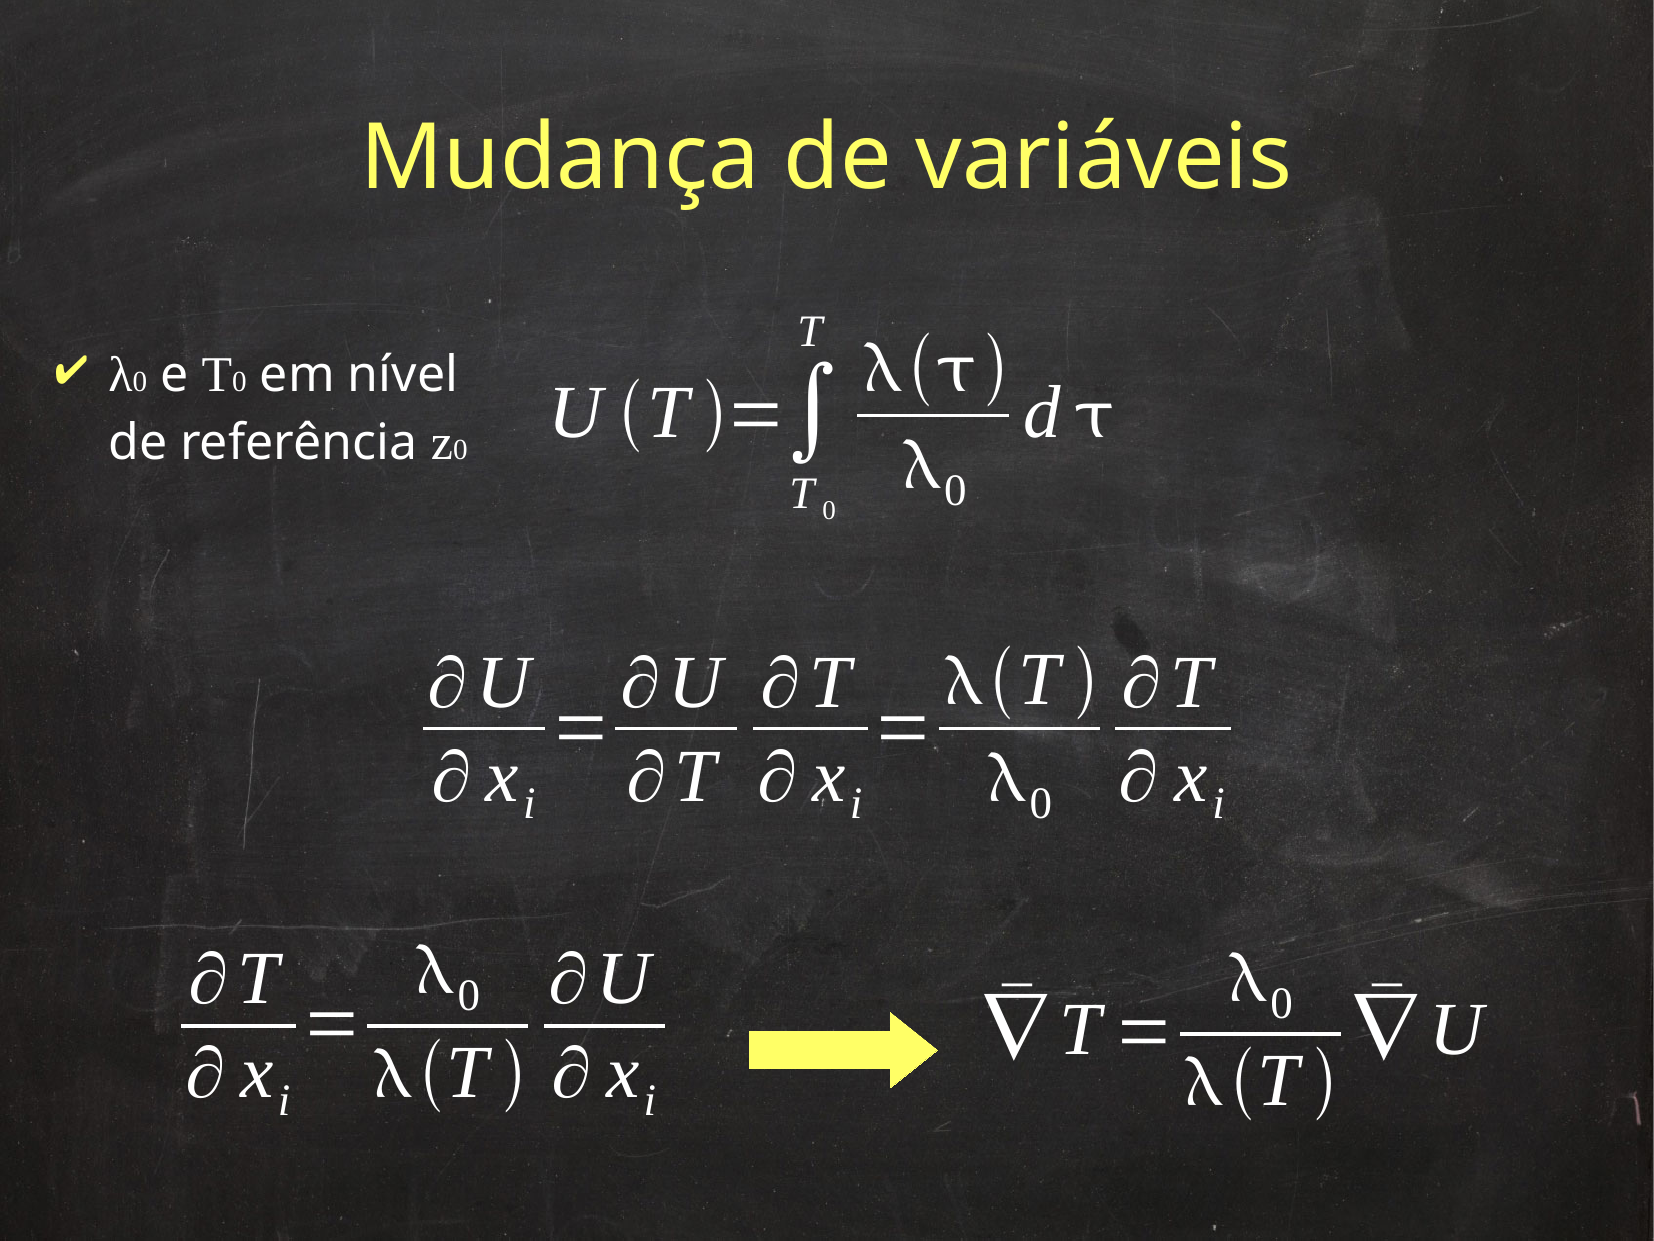

# Mudança de variáveis
λ0 e T0 em nível de referência z0